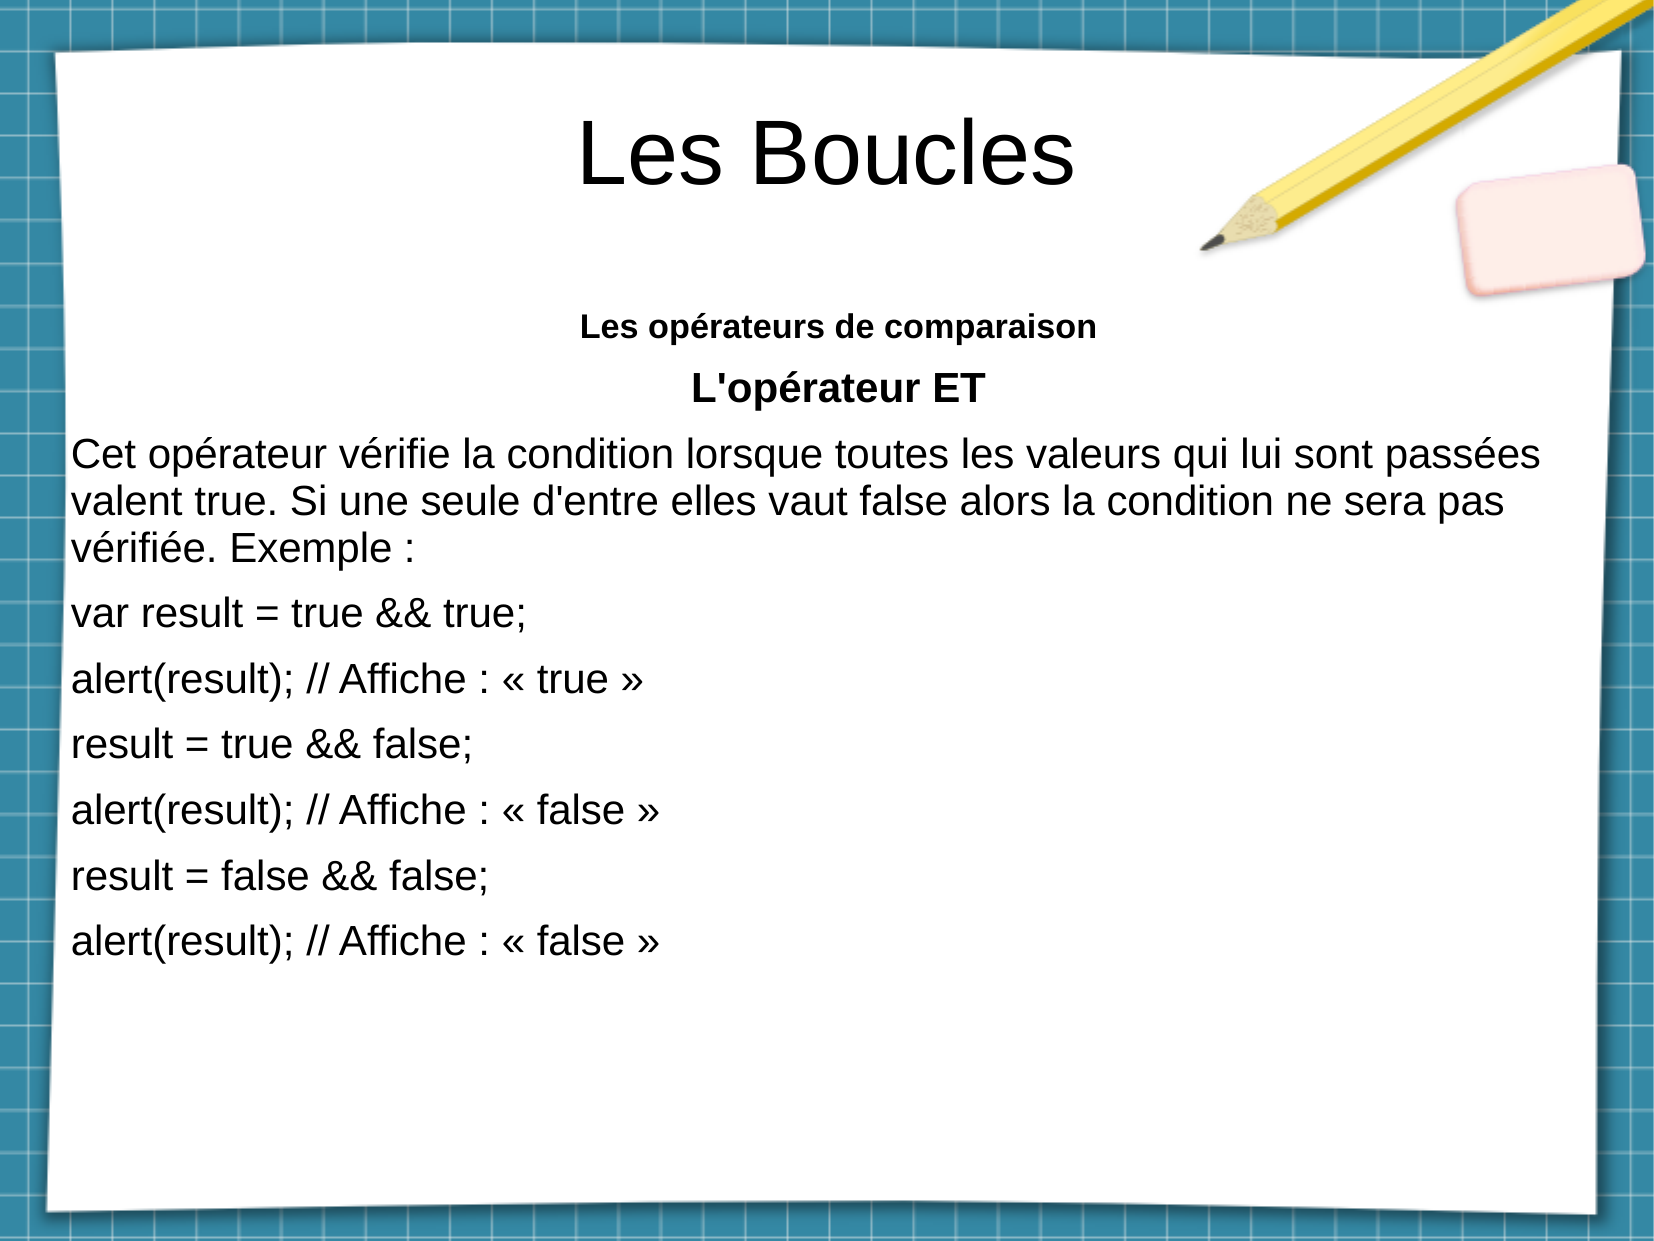

# Les Boucles
Les opérateurs de comparaison
L'opérateur ET
Cet opérateur vérifie la condition lorsque toutes les valeurs qui lui sont passées valent true. Si une seule d'entre elles vaut false alors la condition ne sera pas vérifiée. Exemple :
var result = true && true;
alert(result); // Affiche : « true »
result = true && false;
alert(result); // Affiche : « false »
result = false && false;
alert(result); // Affiche : « false »